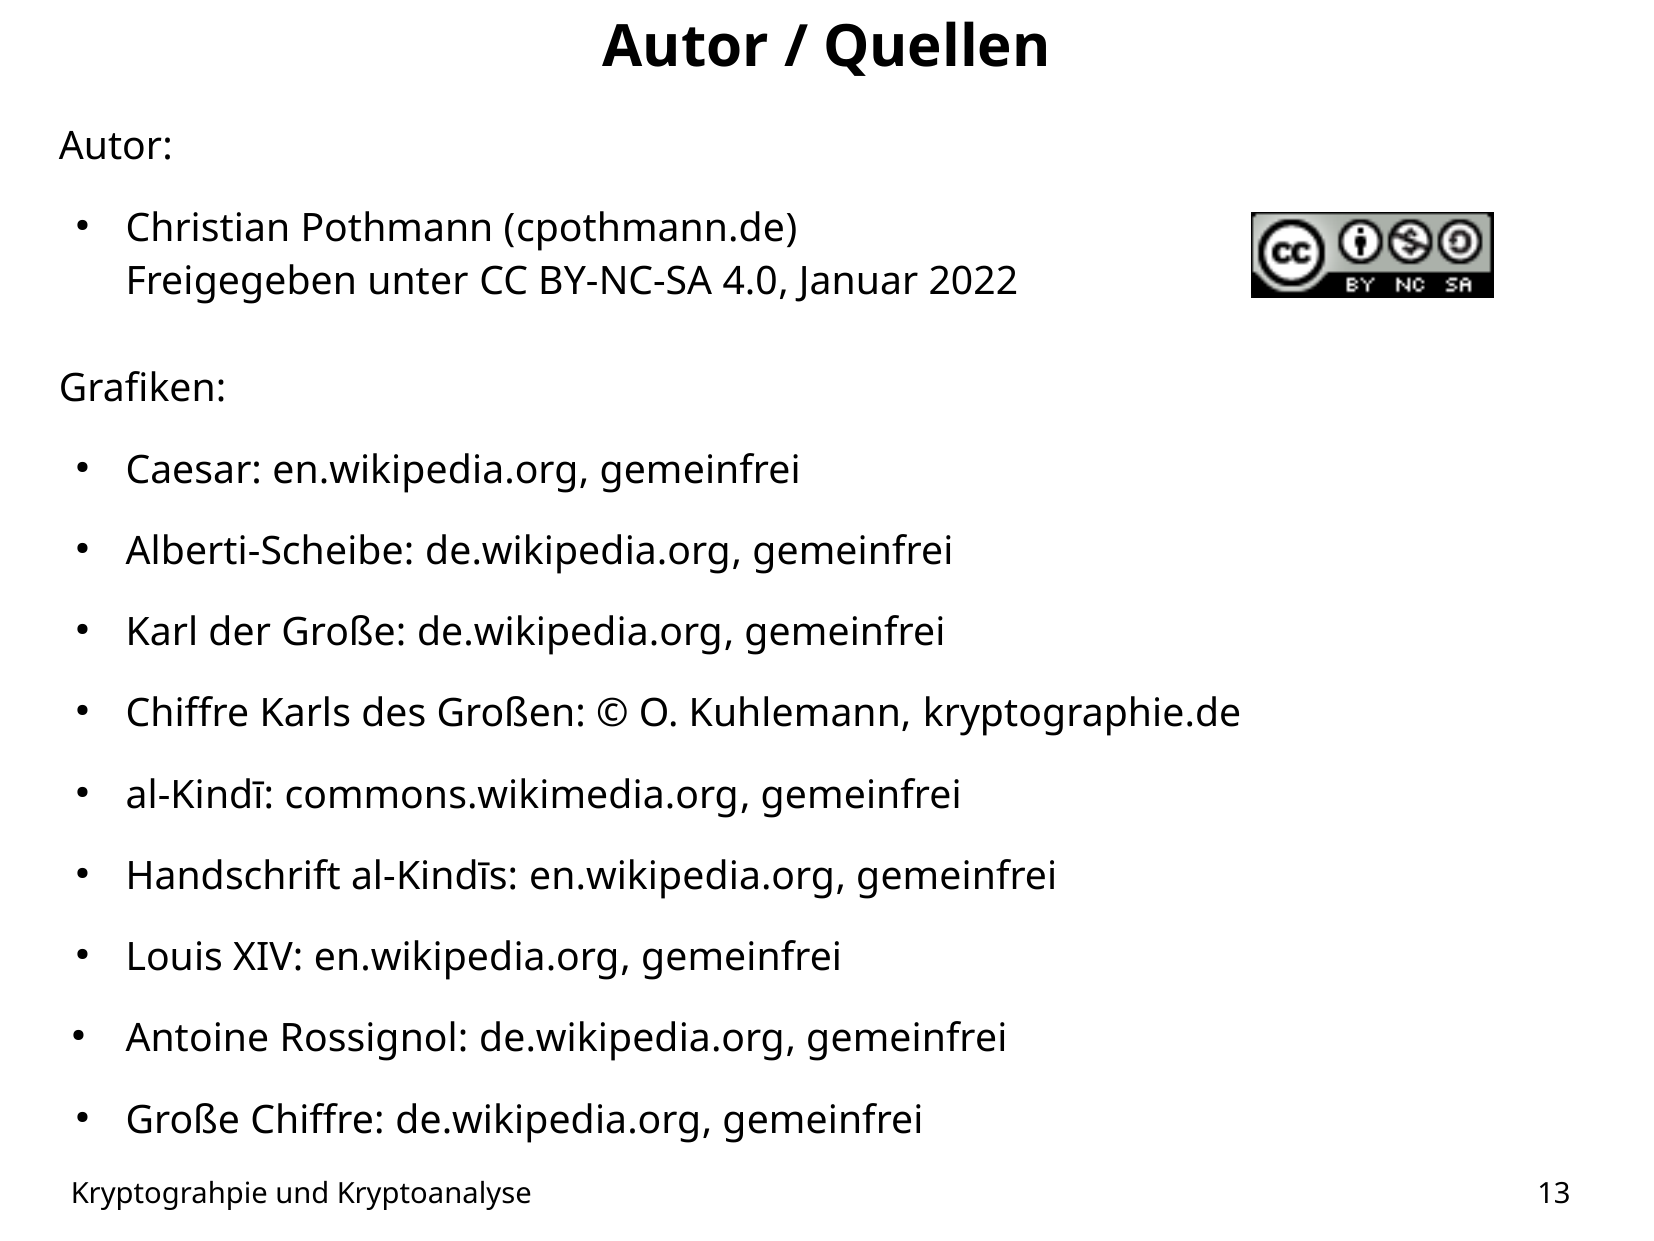

# Autor / Quellen
Autor:
Christian Pothmann (cpothmann.de)
Freigegeben unter CC BY-NC-SA 4.0, Januar 2022
Grafiken:
Caesar: en.wikipedia.org, gemeinfrei
Alberti-Scheibe: de.wikipedia.org, gemeinfrei
Karl der Große: de.wikipedia.org, gemeinfrei
Chiffre Karls des Großen: © O. Kuhlemann, kryptographie.de
al-Kindī: commons.wikimedia.org, gemeinfrei
Handschrift al-Kindīs: en.wikipedia.org, gemeinfrei
Louis XIV: en.wikipedia.org, gemeinfrei
Antoine Rossignol: de.wikipedia.org, gemeinfrei
Große Chiffre: de.wikipedia.org, gemeinfrei
Kryptograhpie und Kryptoanalyse
13